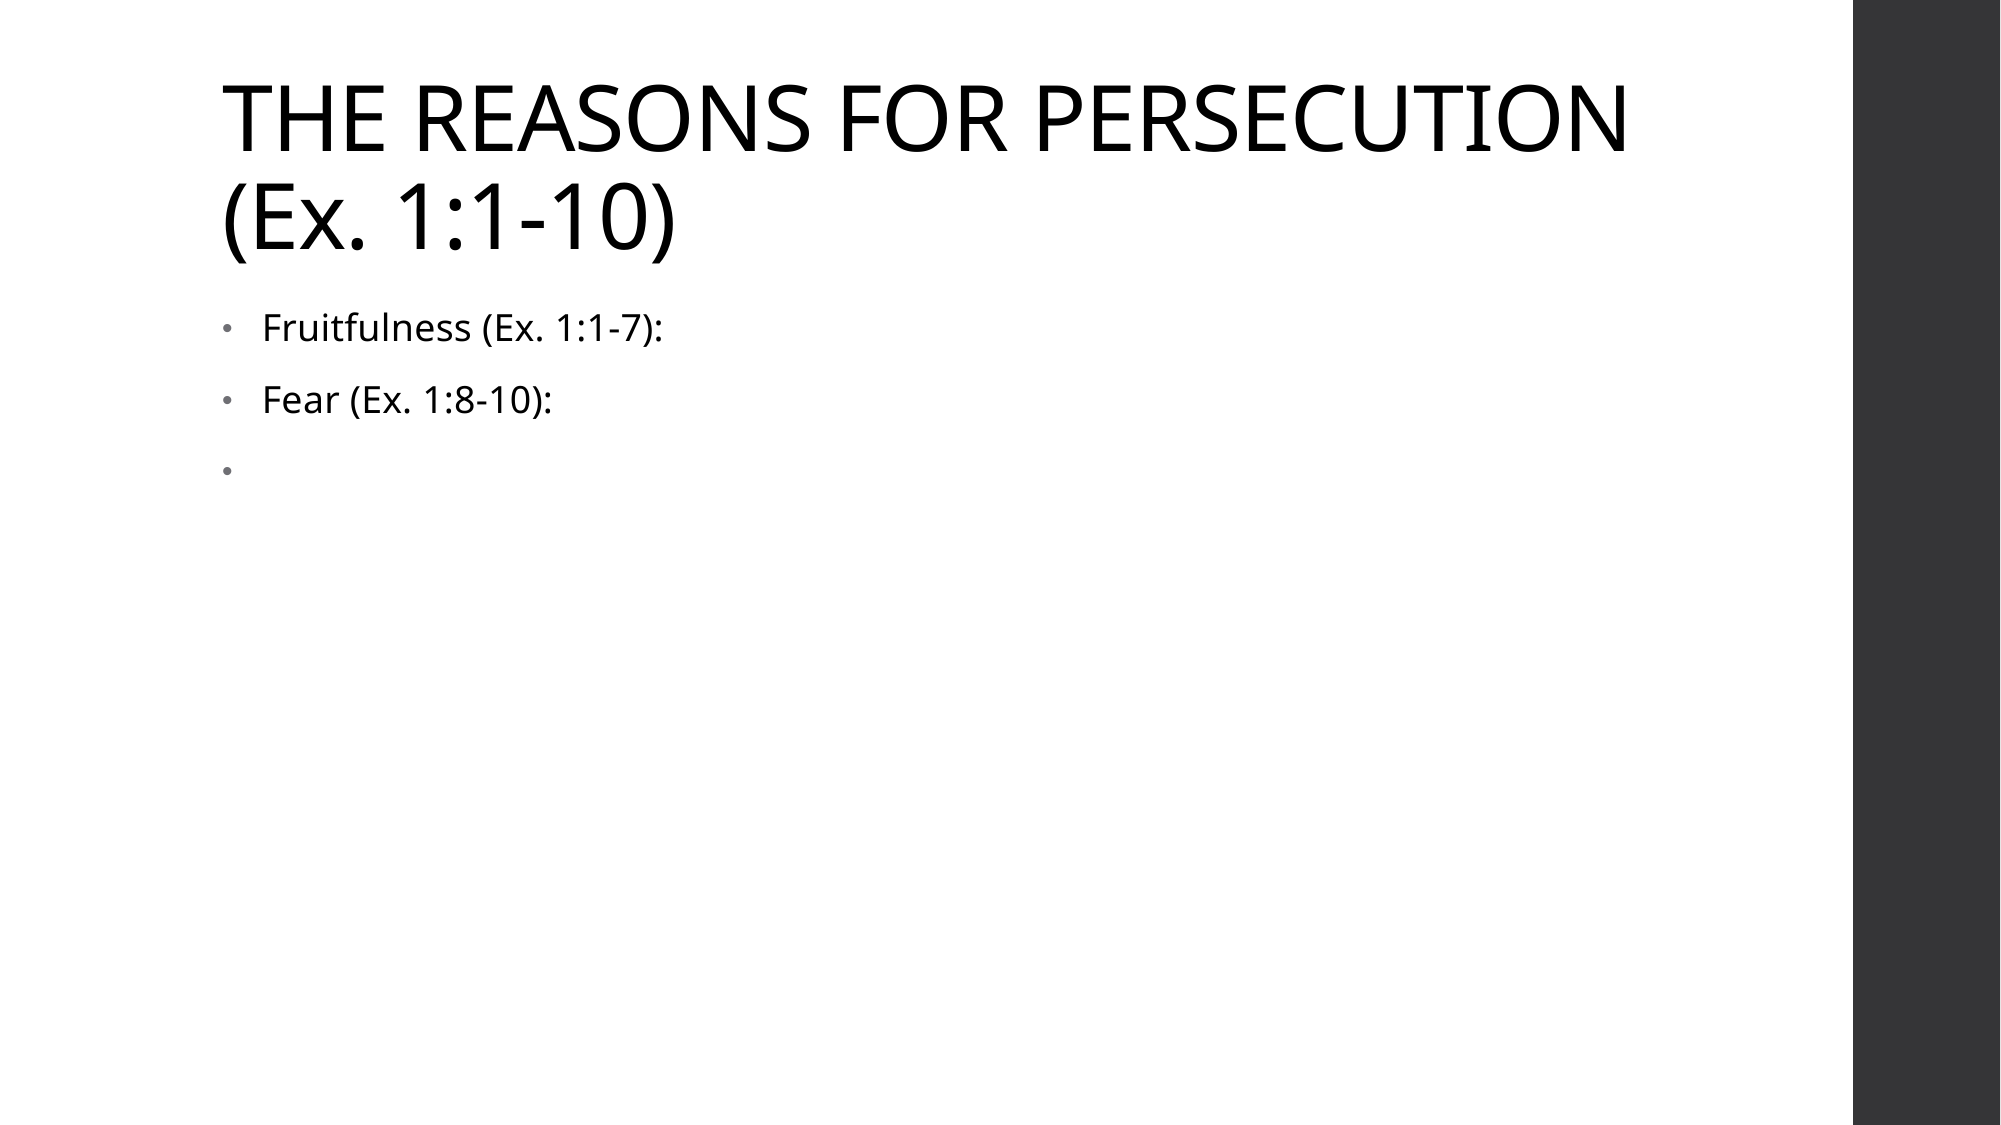

# THE REASONS FOR PERSECUTION (Ex. 1:1-10)
 Fruitfulness (Ex. 1:1-7):
 Fear (Ex. 1:8-10):